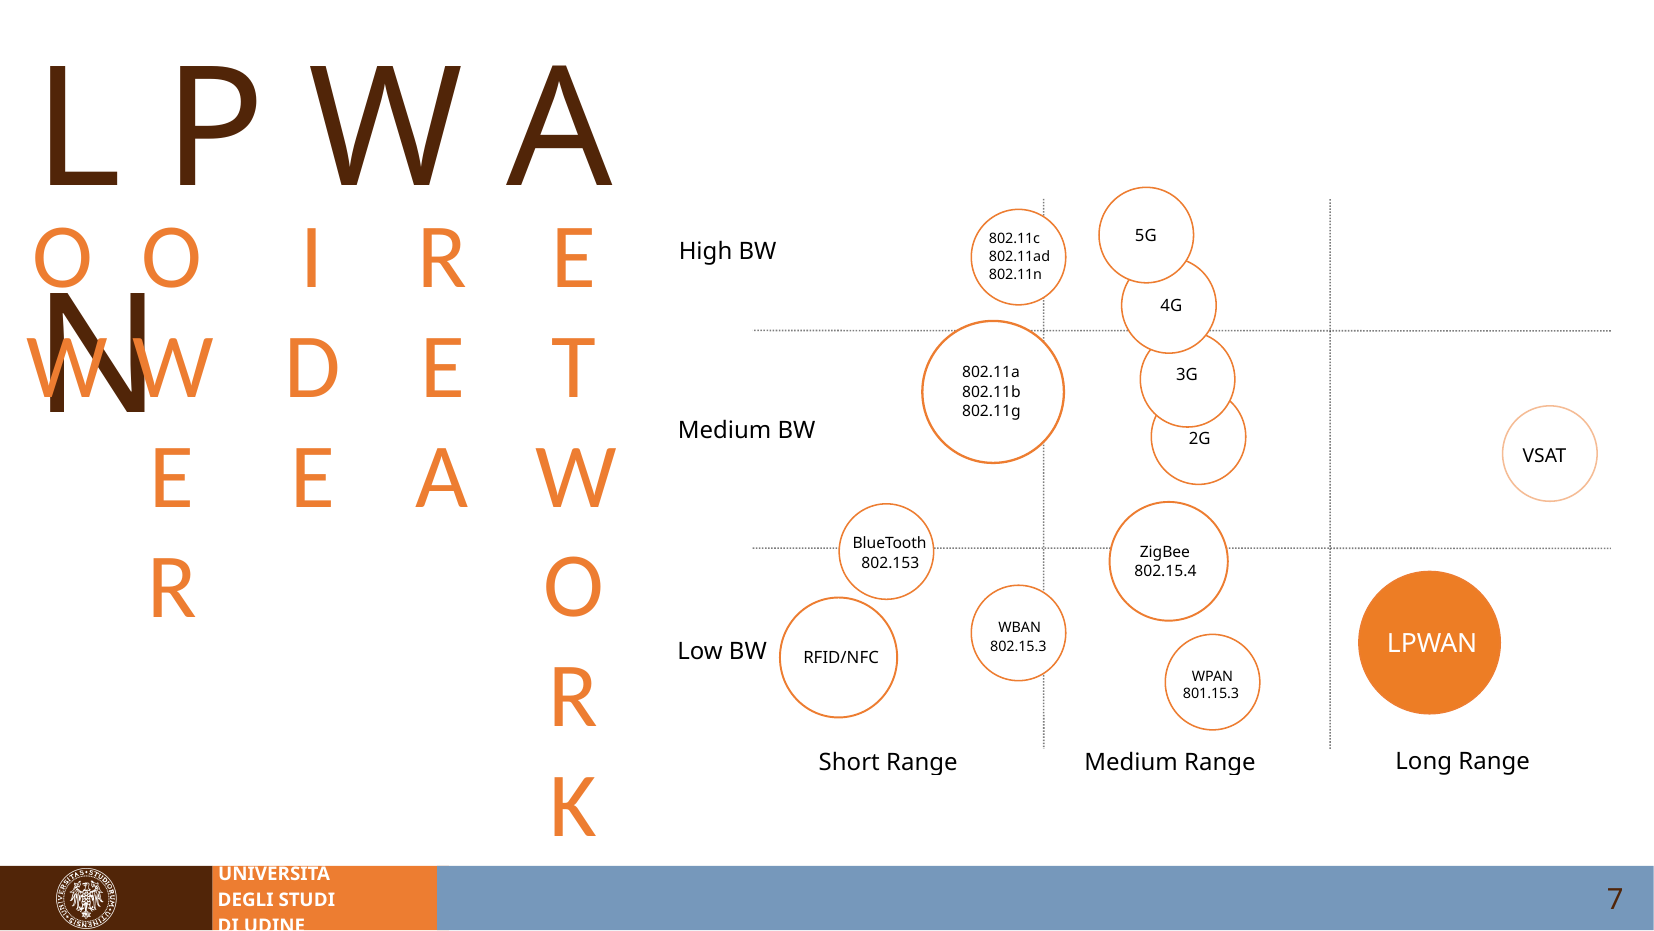

L P W A N
E
T
W
O
R
K
OW
O
W
E
R
IDE
R
EA
E\
7